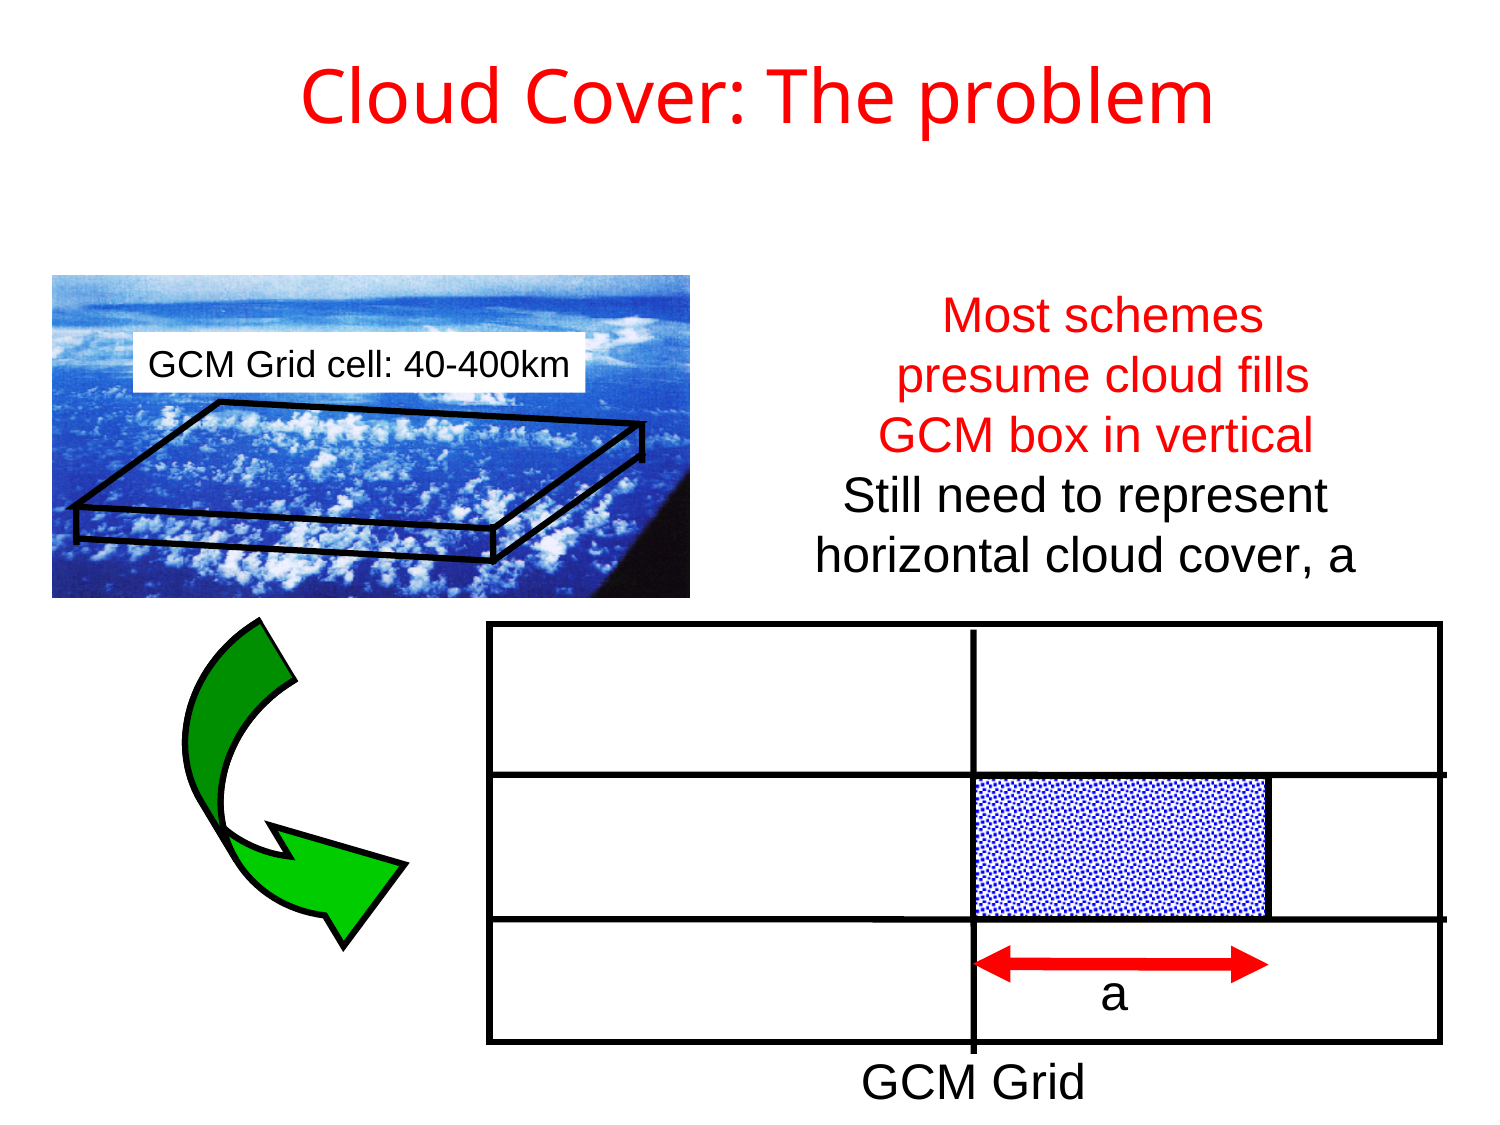

# Cloud Cover: The problem
Most schemes presume cloud fills GCM box in vertical
Still need to represent horizontal cloud cover, a
GCM Grid cell: 40-400km
a
GCM Grid